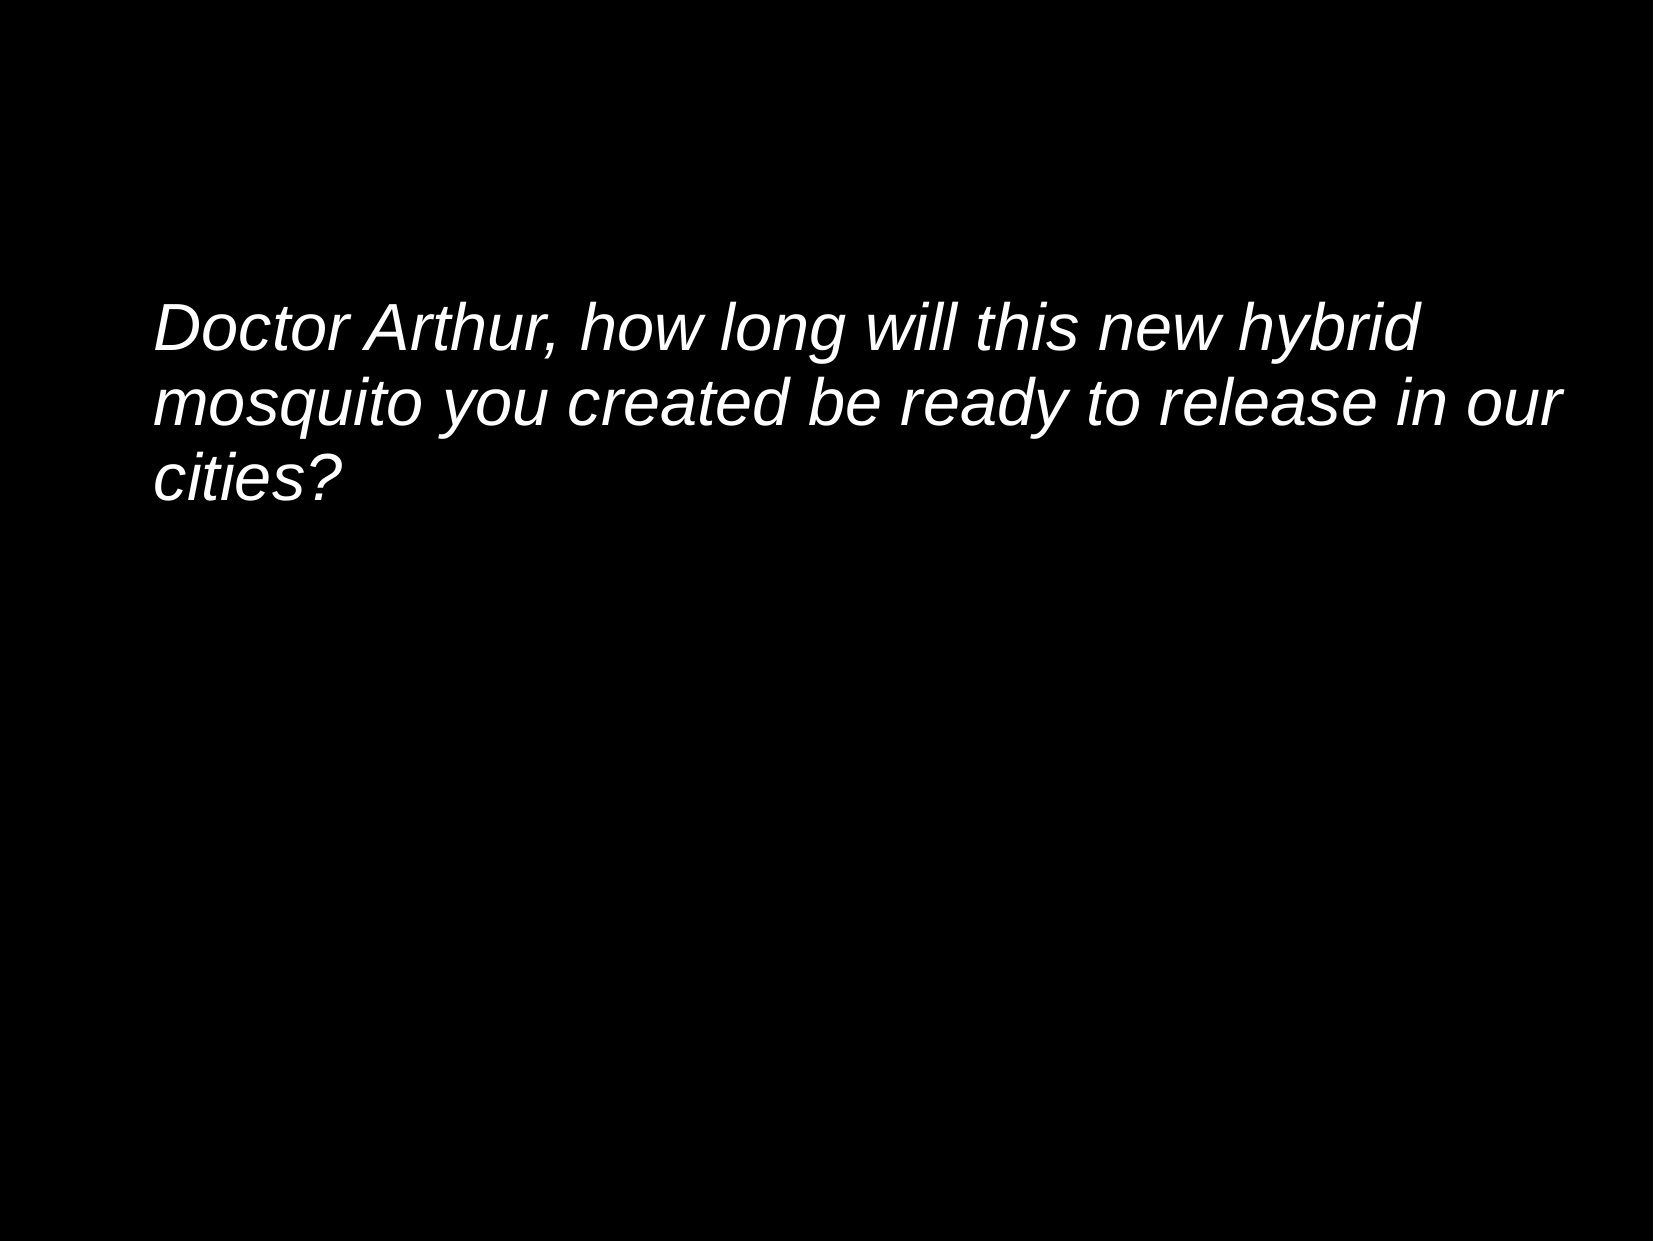

#
Doctor Arthur, how long will this new hybrid mosquito you created be ready to release in our cities?